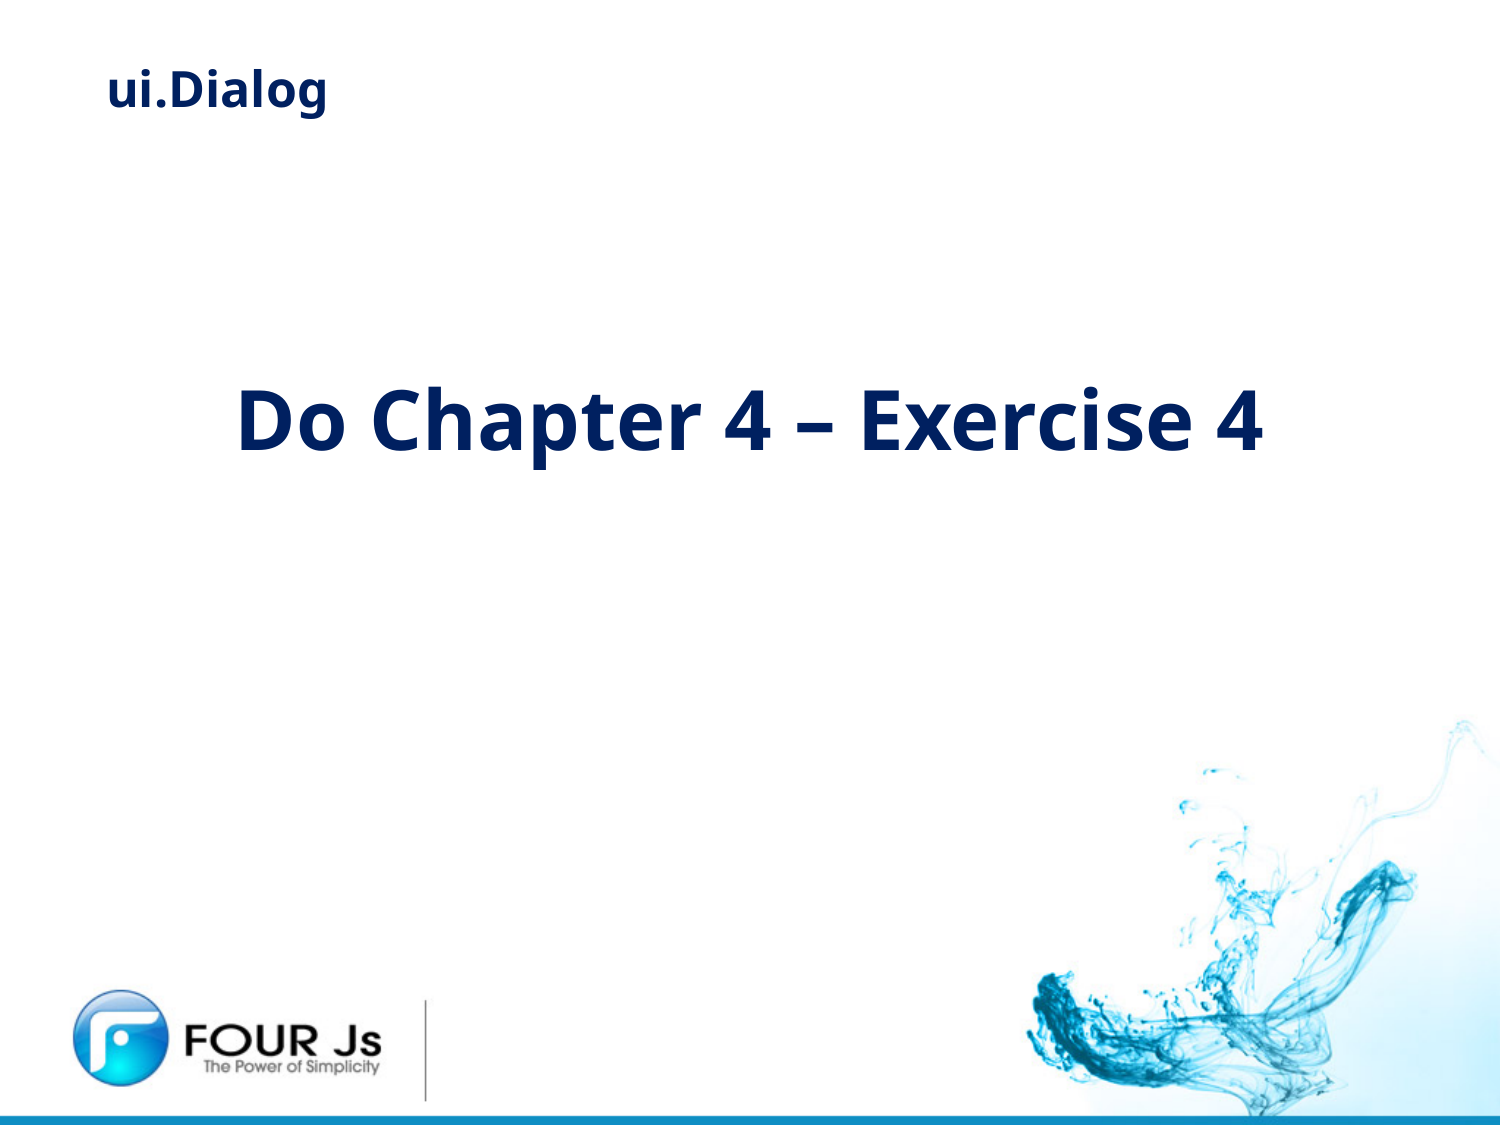

# ui.Dialog
Do Chapter 4 – Exercise 4